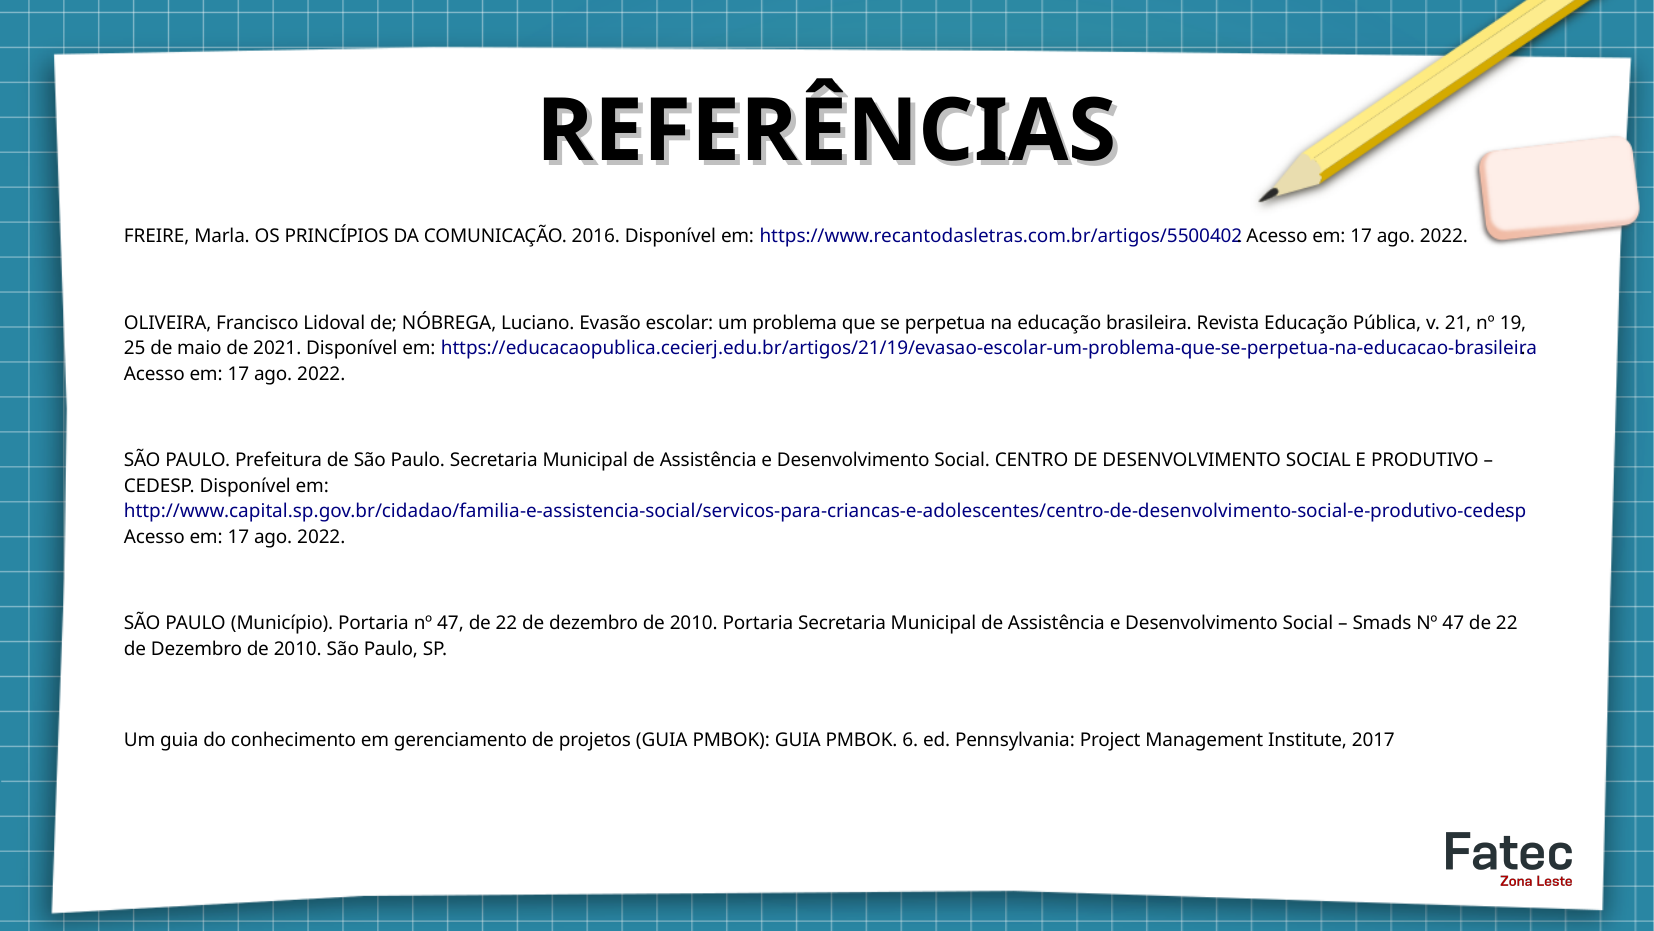

# REFERÊNCIAS
FREIRE, Marla. OS PRINCÍPIOS DA COMUNICAÇÃO. 2016. Disponível em: https://www.recantodasletras.com.br/artigos/5500402. Acesso em: 17 ago. 2022.
OLIVEIRA, Francisco Lidoval de; NÓBREGA, Luciano. Evasão escolar: um problema que se perpetua na educação brasileira. Revista Educação Pública, v. 21, nº 19, 25 de maio de 2021. Disponível em: https://educacaopublica.cecierj.edu.br/artigos/21/19/evasao-escolar-um-problema-que-se-perpetua-na-educacao-brasileira. Acesso em: 17 ago. 2022.
SÃO PAULO. Prefeitura de São Paulo. Secretaria Municipal de Assistência e Desenvolvimento Social. CENTRO DE DESENVOLVIMENTO SOCIAL E PRODUTIVO – CEDESP. Disponível em: http://www.capital.sp.gov.br/cidadao/familia-e-assistencia-social/servicos-para-criancas-e-adolescentes/centro-de-desenvolvimento-social-e-produtivo-cedesp. Acesso em: 17 ago. 2022.
SÃO PAULO (Município). Portaria nº 47, de 22 de dezembro de 2010. Portaria Secretaria Municipal de Assistência e Desenvolvimento Social – Smads Nº 47 de 22 de Dezembro de 2010. São Paulo, SP.
Um guia do conhecimento em gerenciamento de projetos (GUIA PMBOK): GUIA PMBOK. 6. ed. Pennsylvania: Project Management Institute, 2017